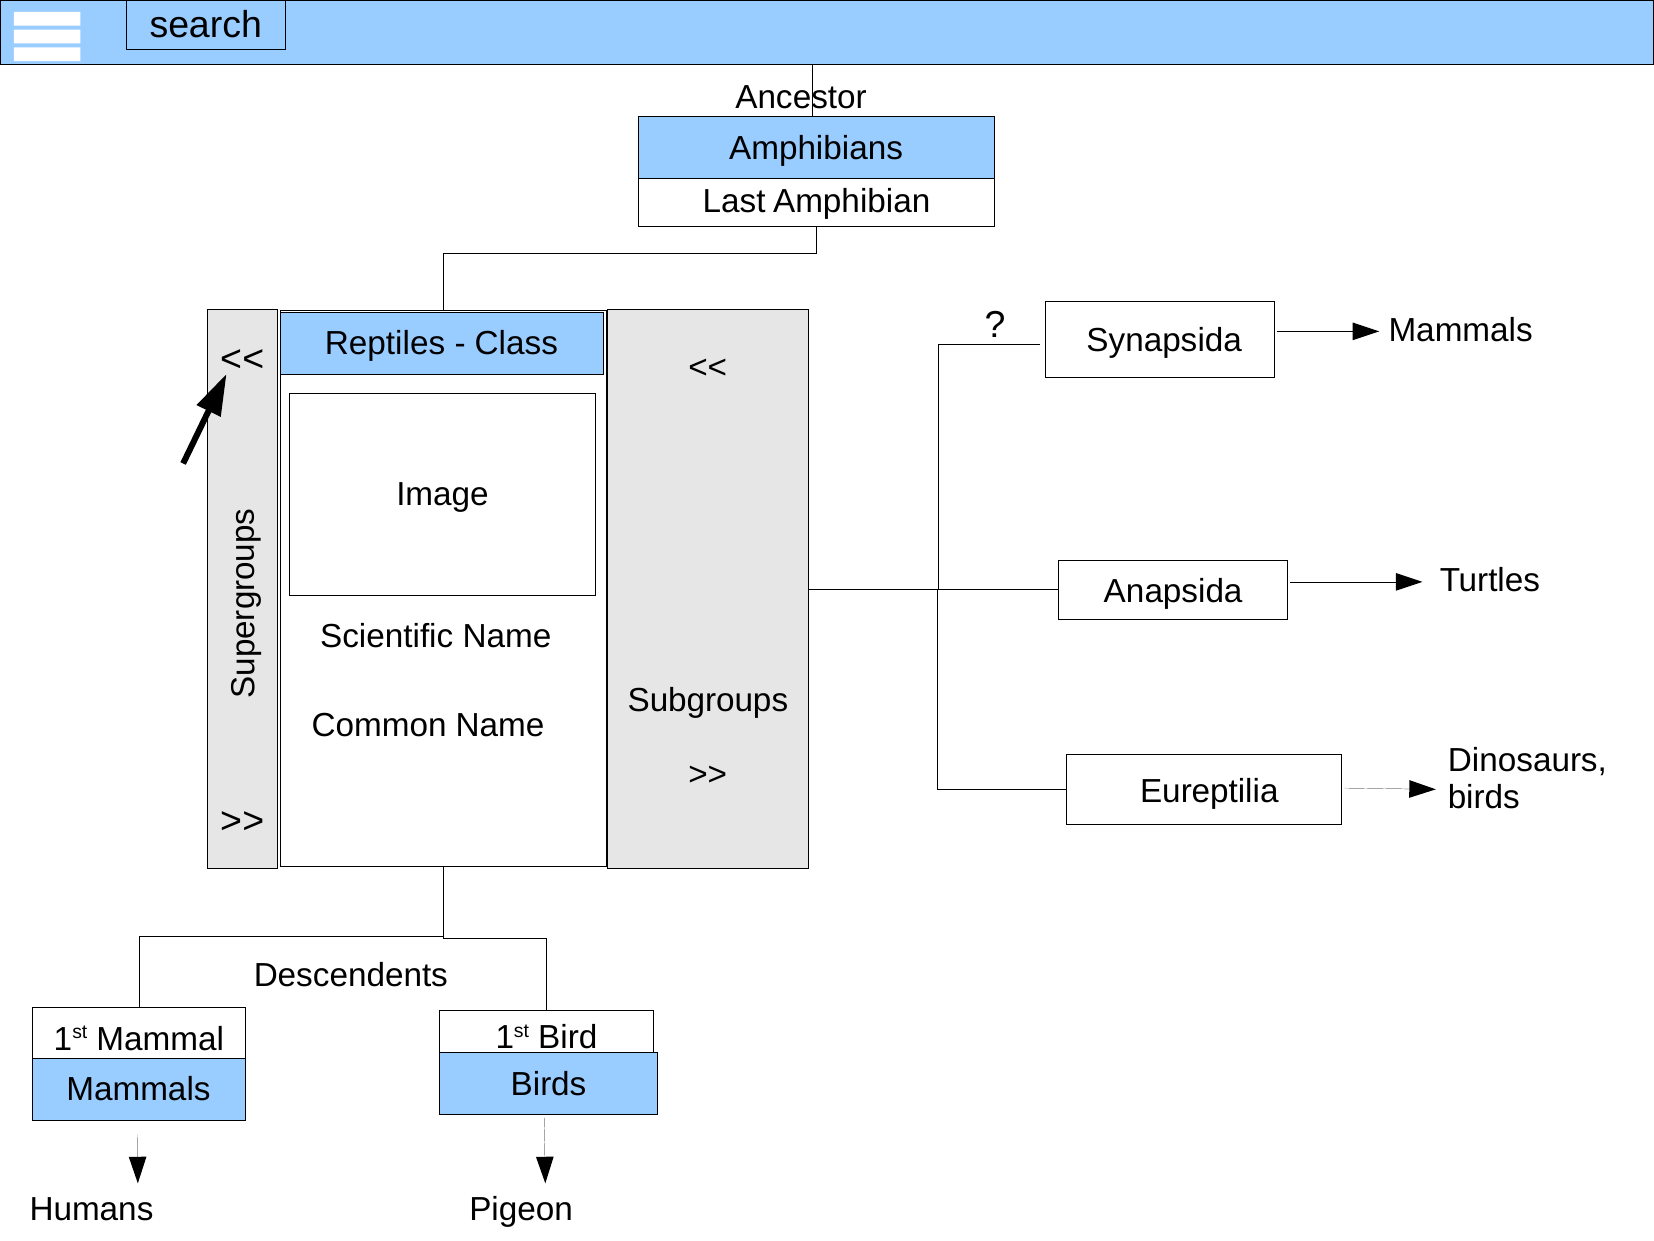

search
Ancestor
Amphibians
Last Amphibian
?
 Synapsida
Mammals
<<
Subgroups
>>
<<
>>
Reptiles - Class
Image
Turtles
 Anapsida
Supergroups
Scientific Name
Common Name
Dinosaurs, birds
 Eureptilia
Descendents
1st Mammal
1st Bird
Birds
Mammals
Humans
Pigeon